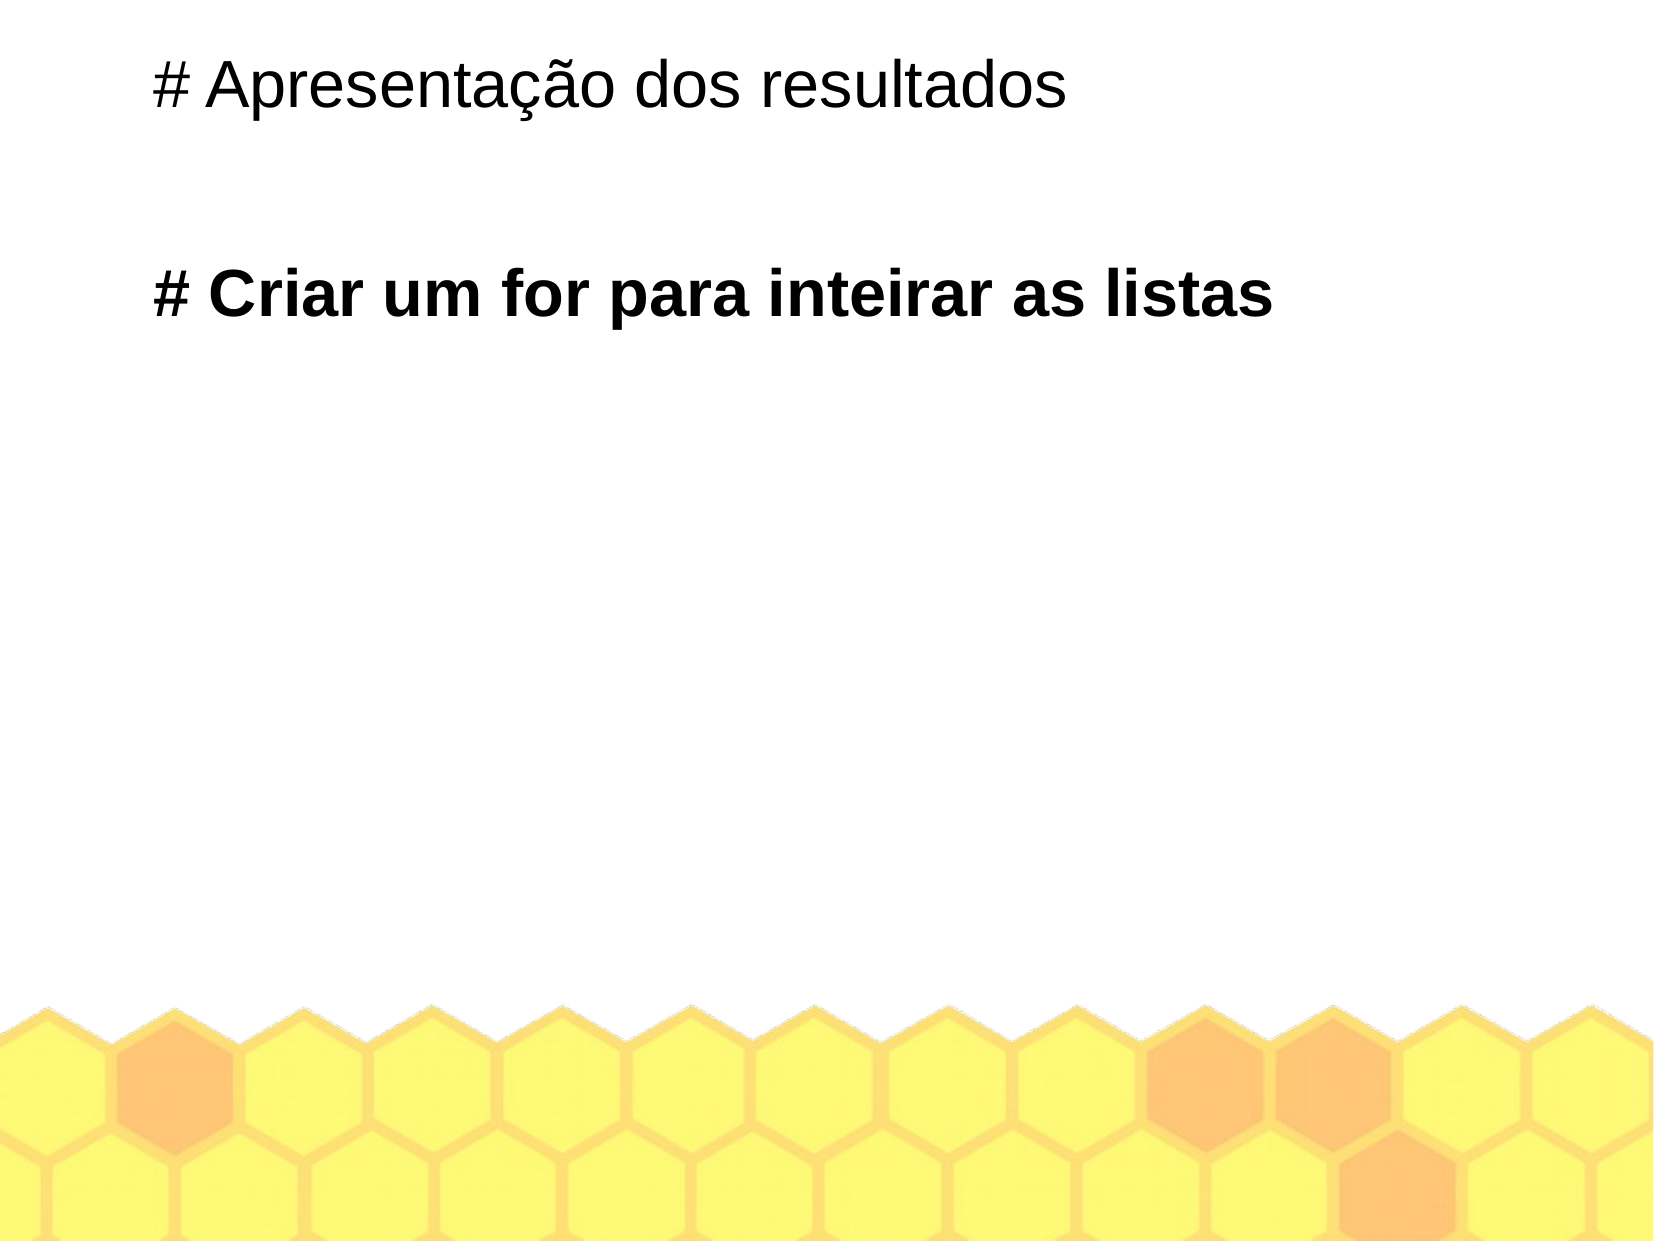

# # Apresentação dos resultados
# Criar um for para inteirar as listas